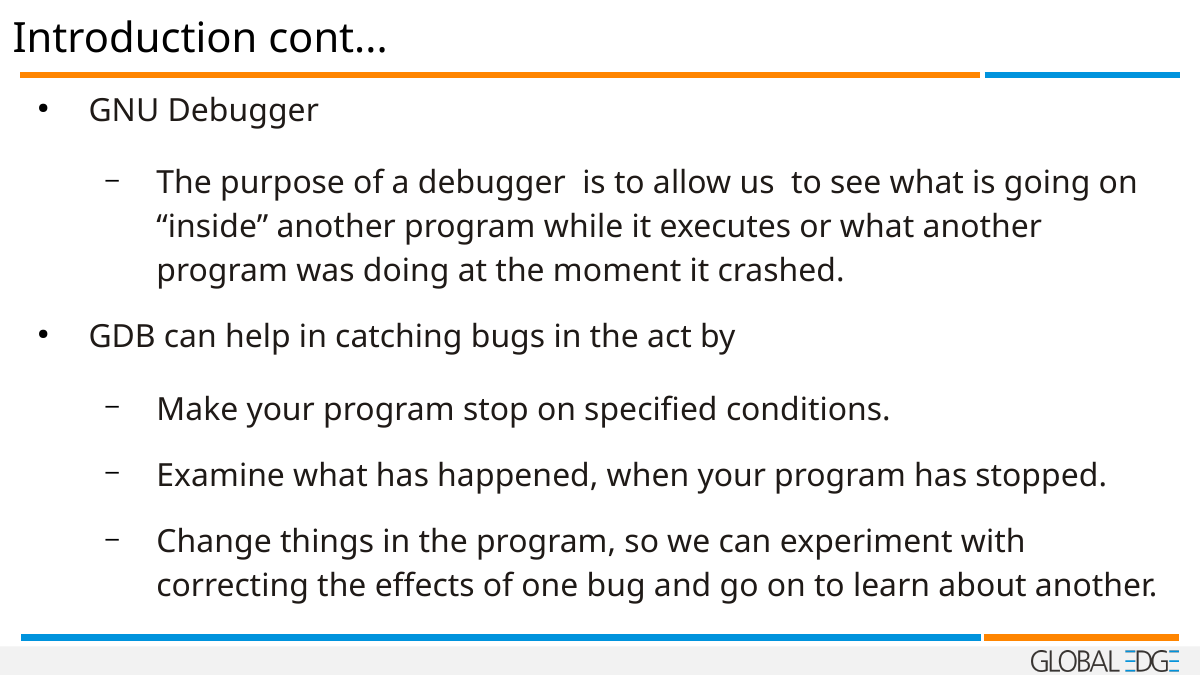

# Introduction cont...
GNU Debugger
The purpose of a debugger is to allow us to see what is going on “inside” another program while it executes or what another program was doing at the moment it crashed.
GDB can help in catching bugs in the act by
Make your program stop on specified conditions.
Examine what has happened, when your program has stopped.
Change things in the program, so we can experiment with correcting the effects of one bug and go on to learn about another.